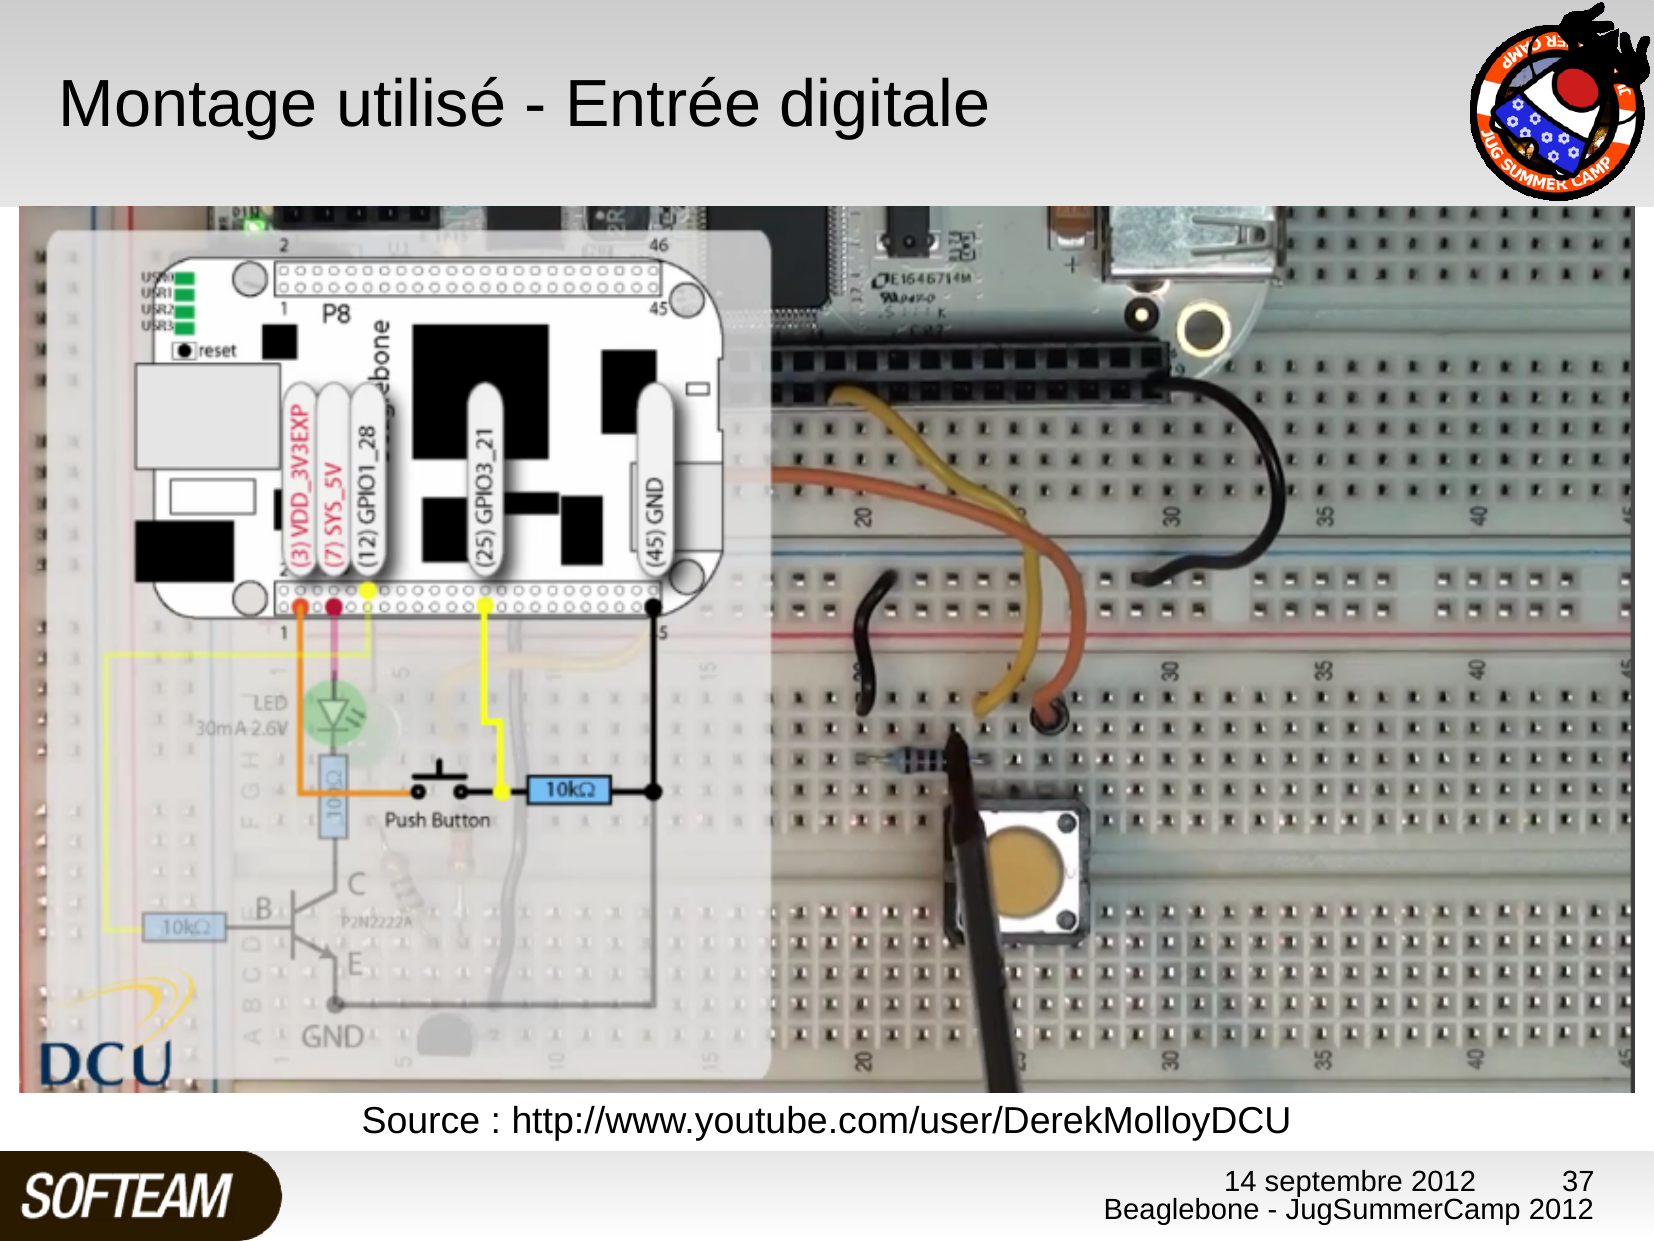

# Montage utilisé - Entrée digitale
Source : http://www.youtube.com/user/DerekMolloyDCU
14 septembre 2012
37
Beaglebone - JugSummerCamp 2012